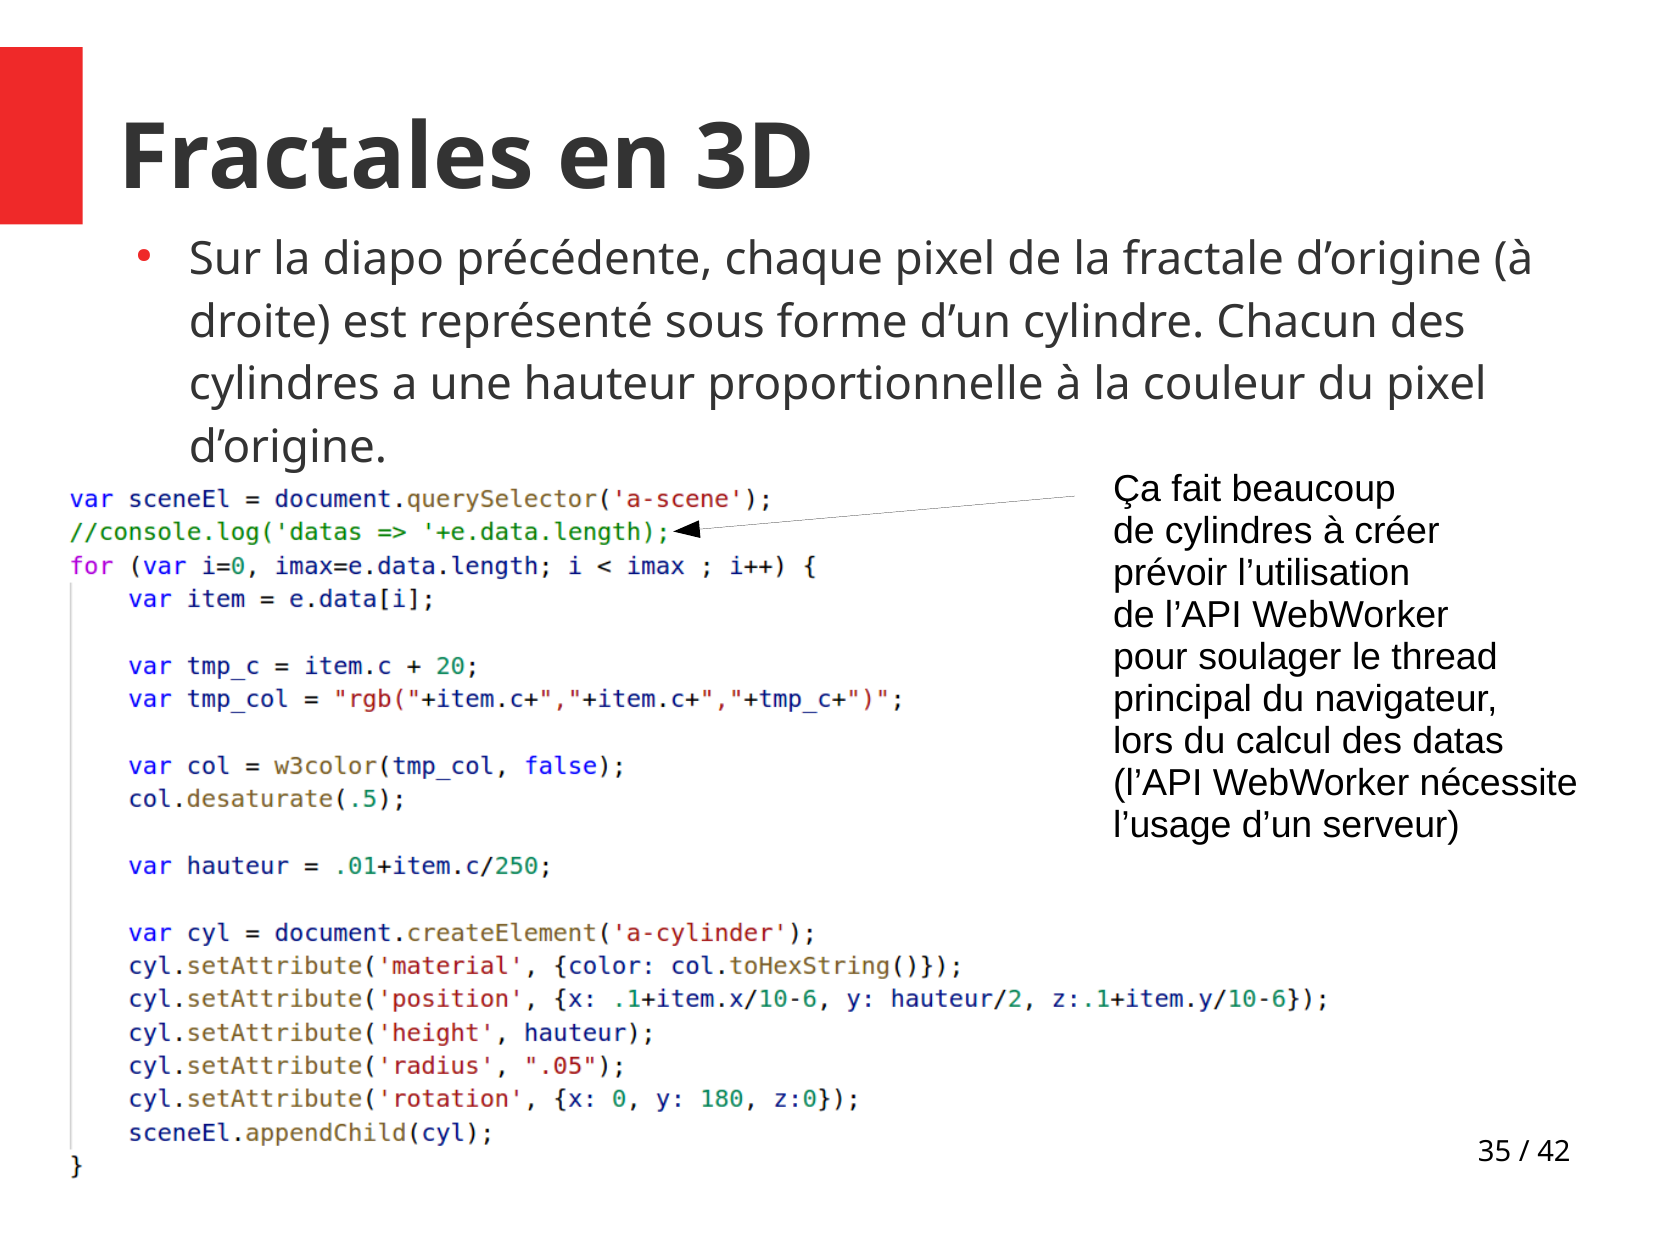

# Fractales en 3D
Sur la diapo précédente, chaque pixel de la fractale d’origine (à droite) est représenté sous forme d’un cylindre. Chacun des cylindres a une hauteur proportionnelle à la couleur du pixel d’origine.
Ça fait beaucoup
de cylindres à créer
prévoir l’utilisation
de l’API WebWorker
pour soulager le thread
principal du navigateur,
lors du calcul des datas
(l’API WebWorker nécessite
l’usage d’un serveur)
35